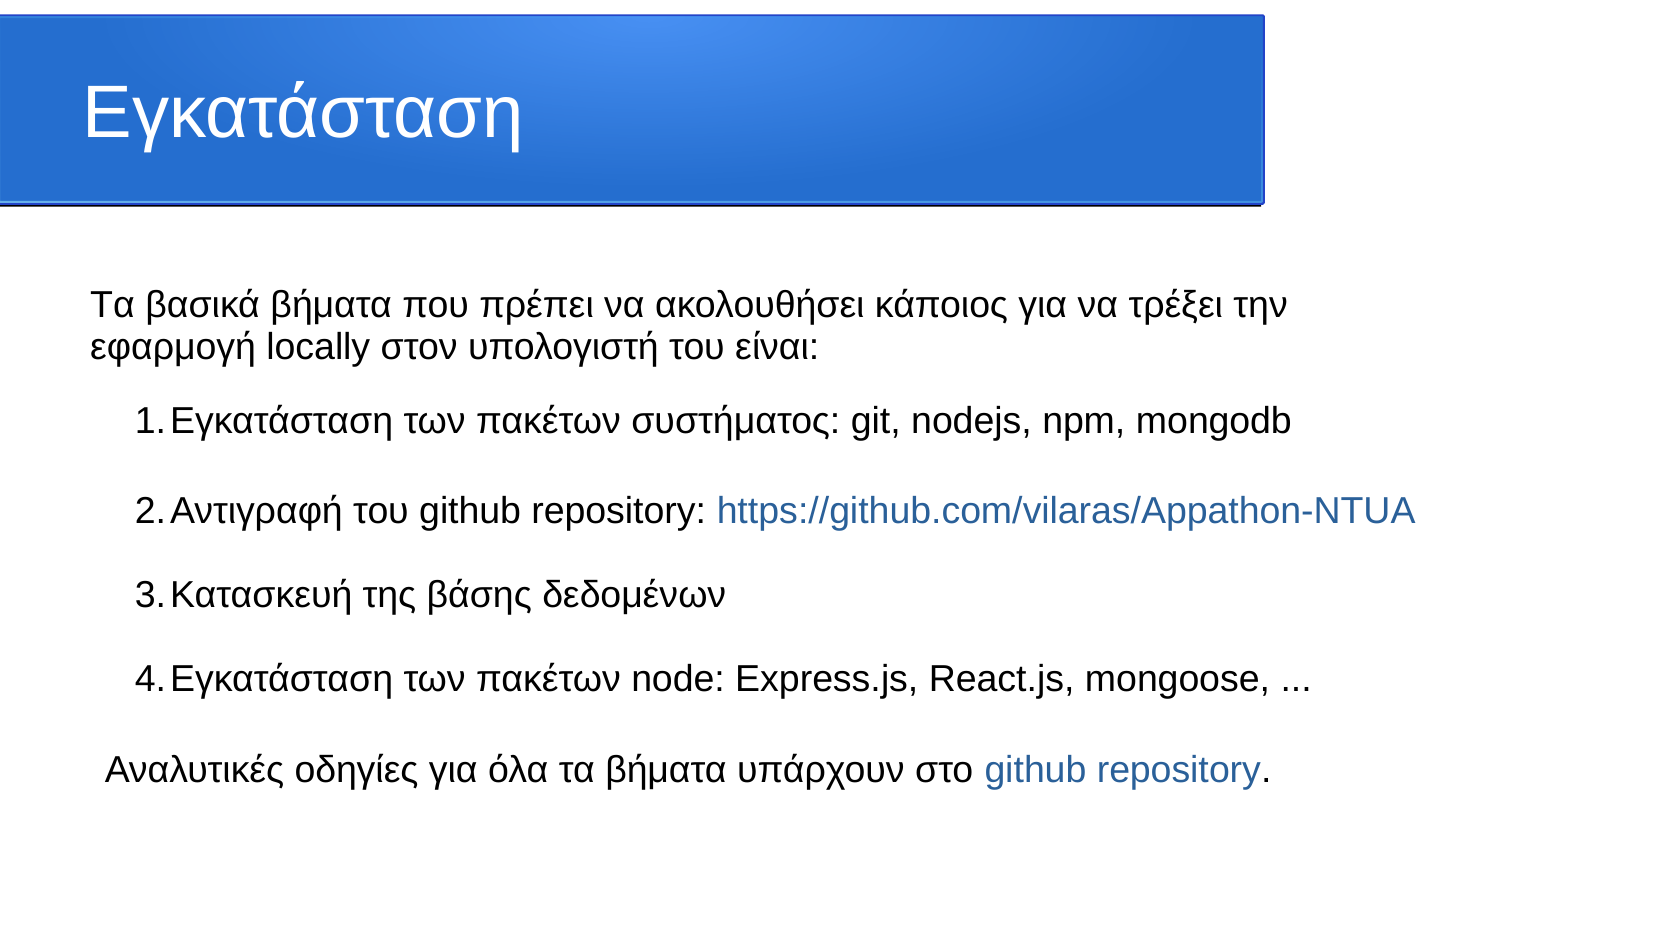

# Εγκατάσταση
Tα βασικά βήματα που πρέπει να ακολουθήσει κάποιος για να τρέξει την
εφαρμογή locally στον υπολογιστή του είναι:
Εγκατάσταση των πακέτων συστήματος: git, nodejs, npm, mongodb
Αντιγραφή του github repository: https://github.com/vilaras/Appathon-NTUA
Κατασκευή της βάσης δεδομένων
Εγκατάσταση των πακέτων node: Express.js, React.js, mongoose, ...
Αναλυτικές οδηγίες για όλα τα βήματα υπάρχουν στο github repository.